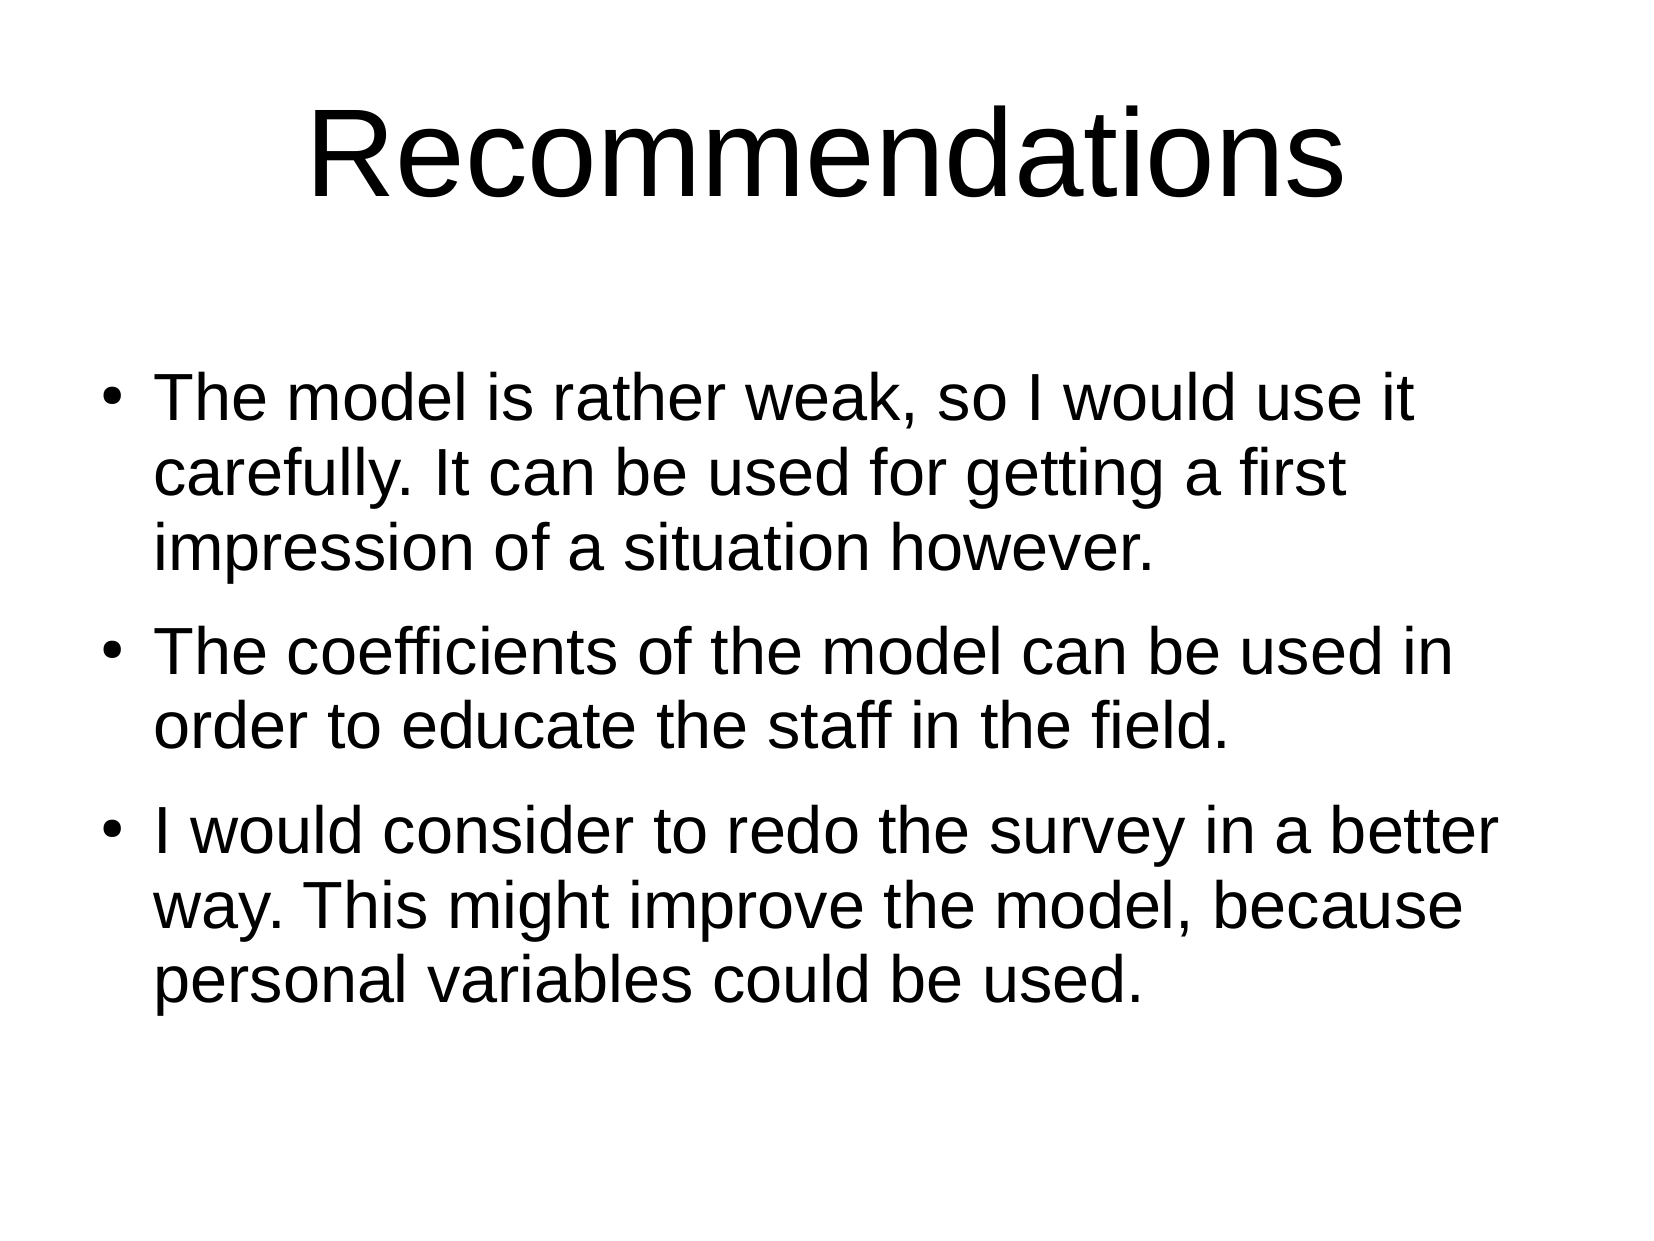

# Recommendations
The model is rather weak, so I would use it carefully. It can be used for getting a first impression of a situation however.
The coefficients of the model can be used in order to educate the staff in the field.
I would consider to redo the survey in a better way. This might improve the model, because personal variables could be used.